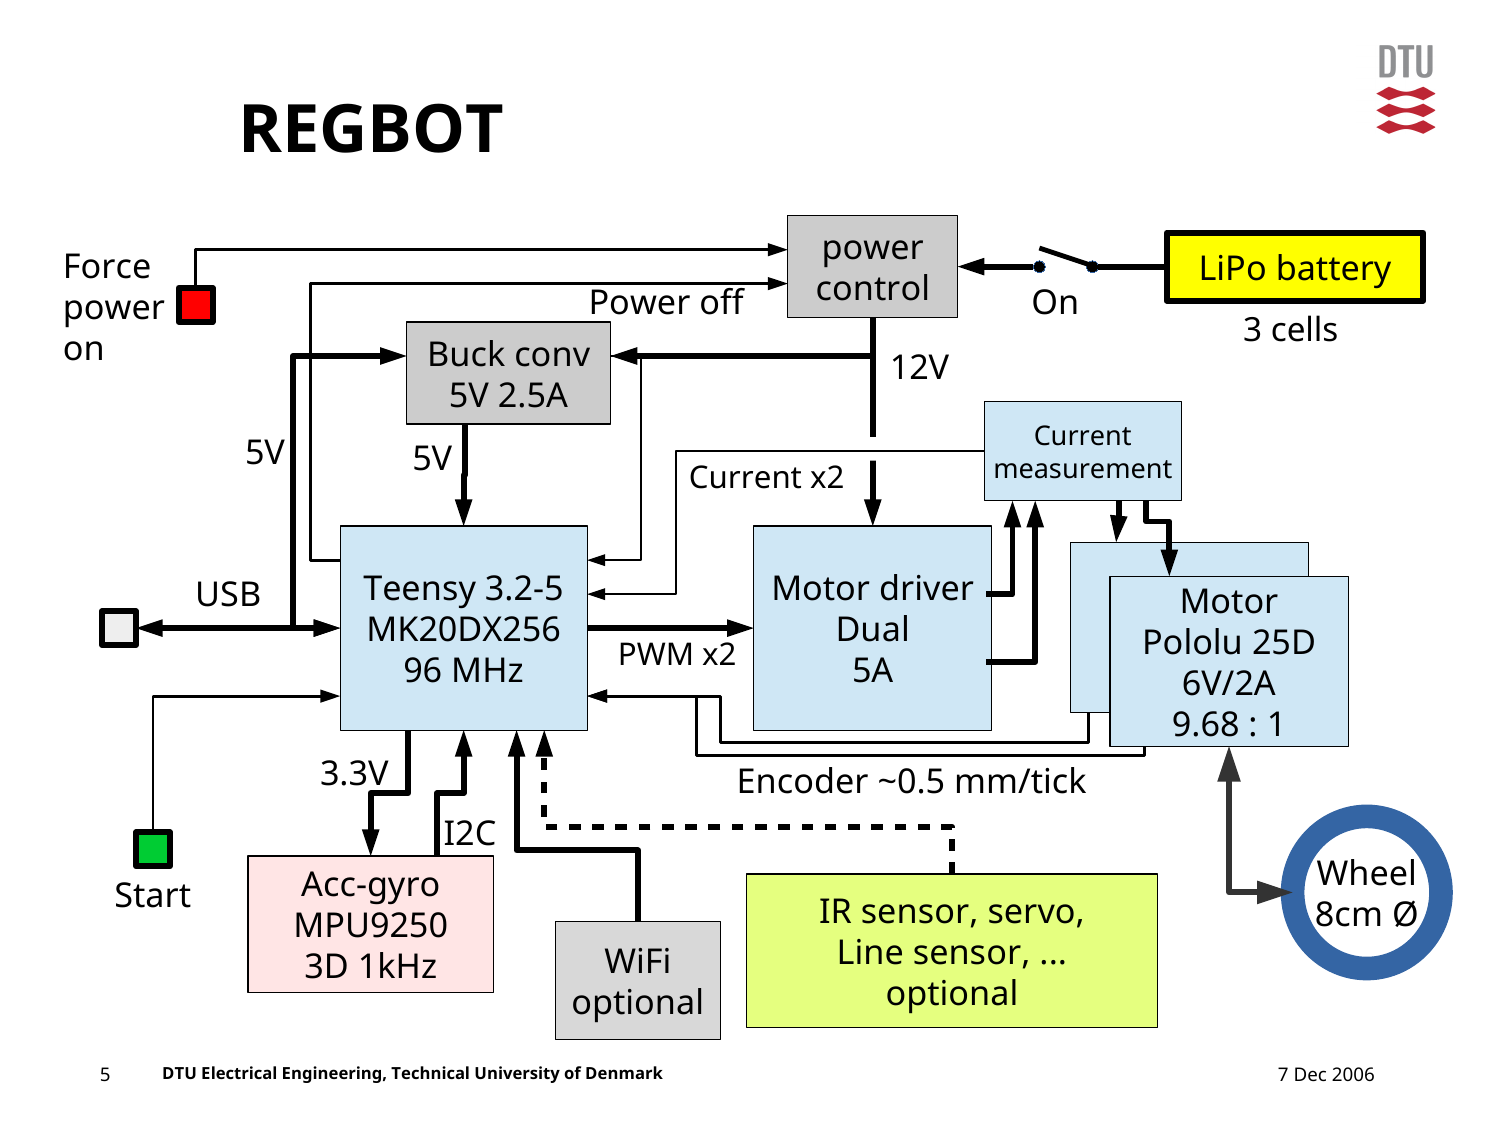

# REGBOT
power
control
LiPo battery
Force
power
on
3 cells
Power off
On
Buck conv
5V 2.5A
12V
Current
measurement
5V
5V
Current x2
Teensy 3.2-5
MK20DX256
96 MHz
Motor driver
Dual
5A
Motor
Pololu 25D
6V/2A
9.68 : 1
USB
PWM x2
Encoder ~0.5 mm/tick
3.3V
Wheel
8cm Ø
I2C
Acc-gyro
MPU9250
3D 1kHz
IR sensor, servo,
Line sensor, ...
optional
Start
WiFi
optional